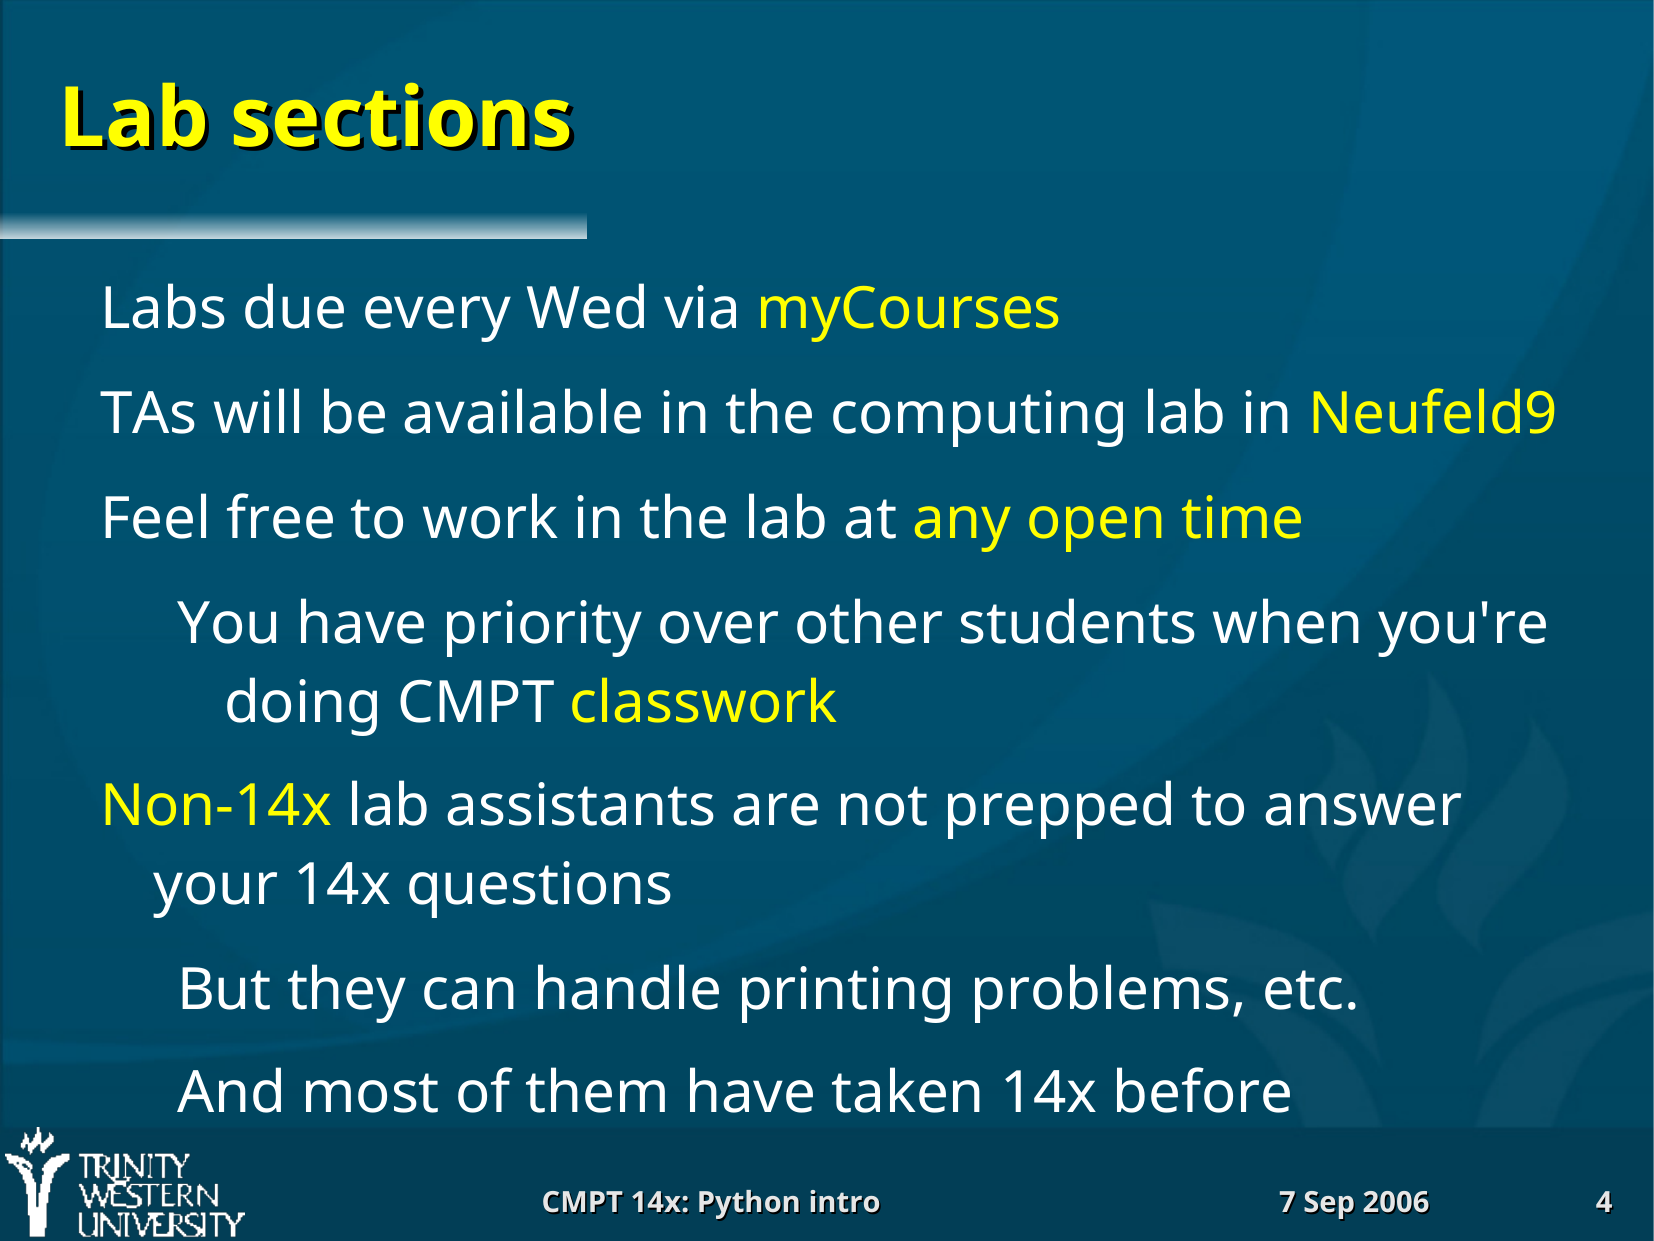

# Lab sections
Labs due every Wed via myCourses
TAs will be available in the computing lab in Neufeld9
Feel free to work in the lab at any open time
You have priority over other students when you're doing CMPT classwork
Non-14x lab assistants are not prepped to answer your 14x questions
But they can handle printing problems, etc.
And most of them have taken 14x before
CMPT 14x: Python intro
7 Sep 2006
4